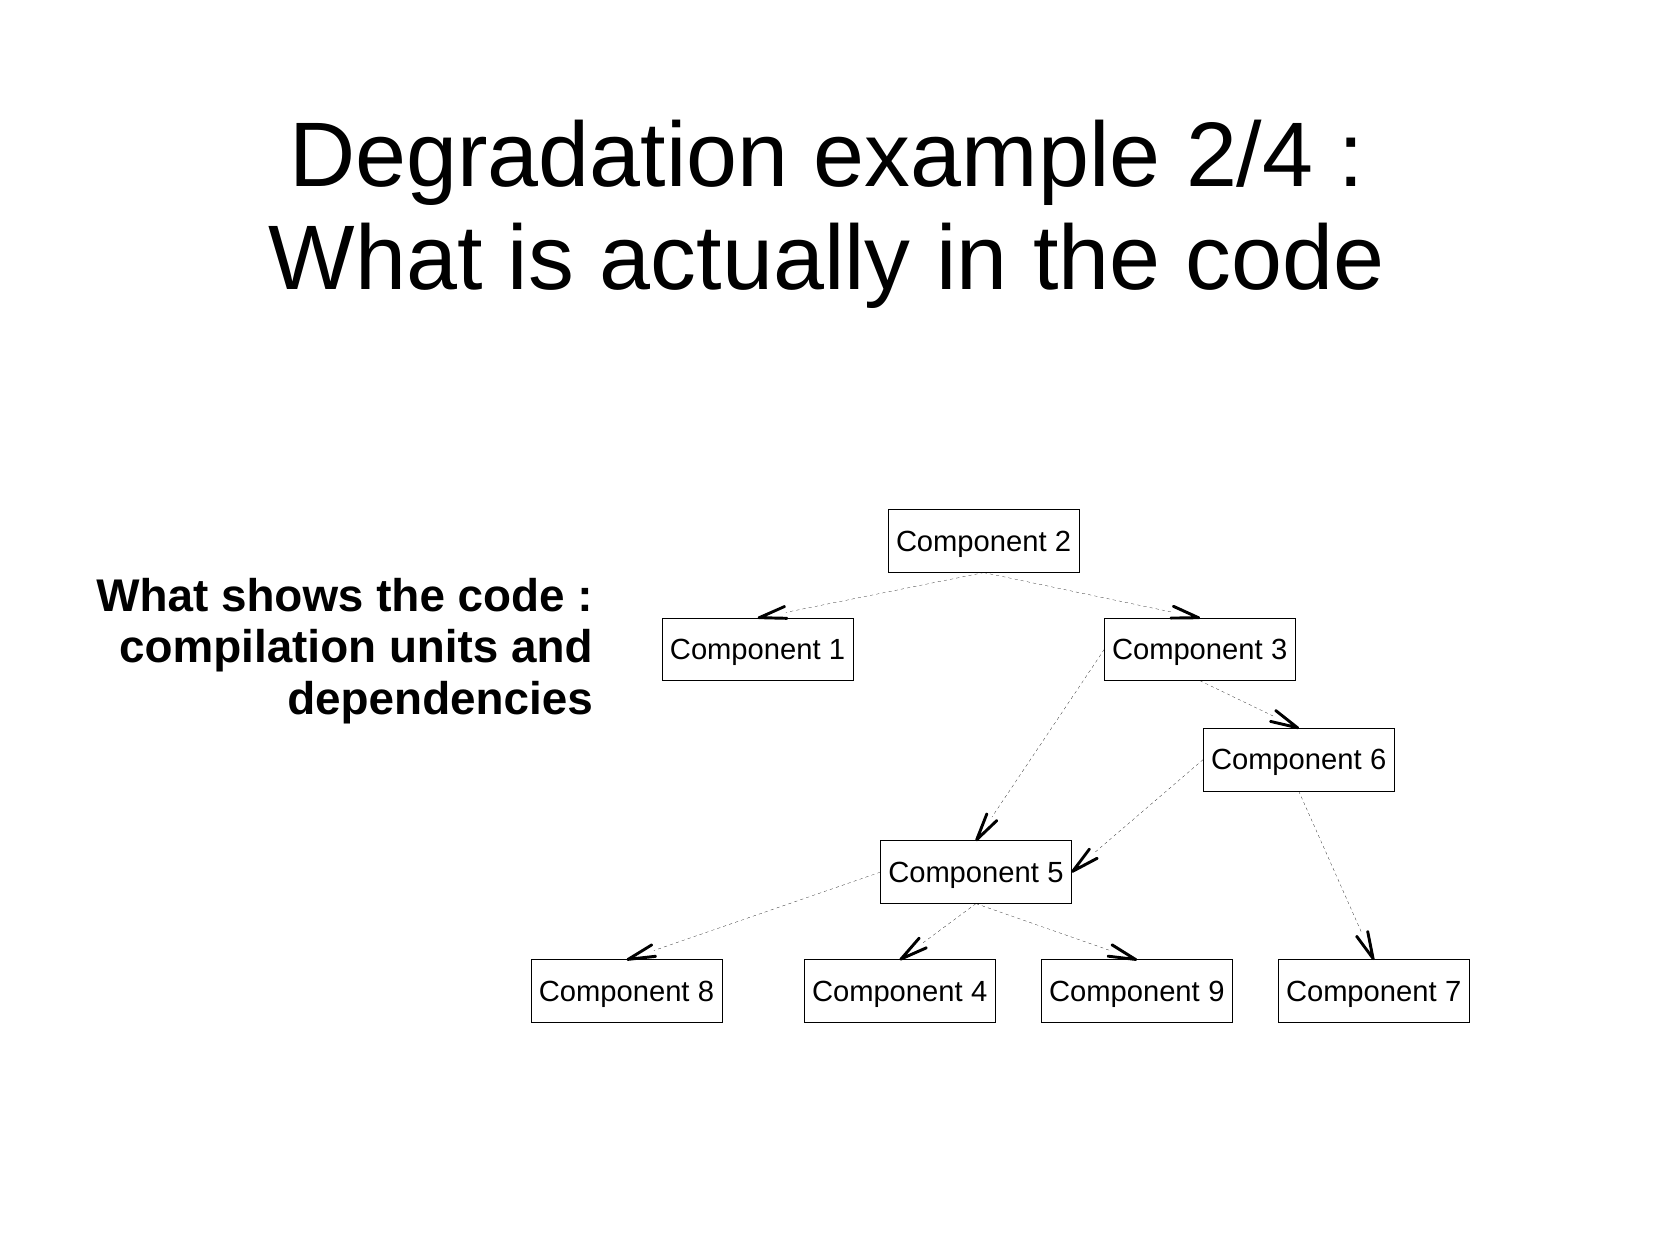

# Degradation example 2/4 : What is actually in the code
Component 2
What shows the code : compilation units and dependencies
Component 1
Component 3
Component 6
Component 5
Component 8
Component 4
Component 9
Component 7